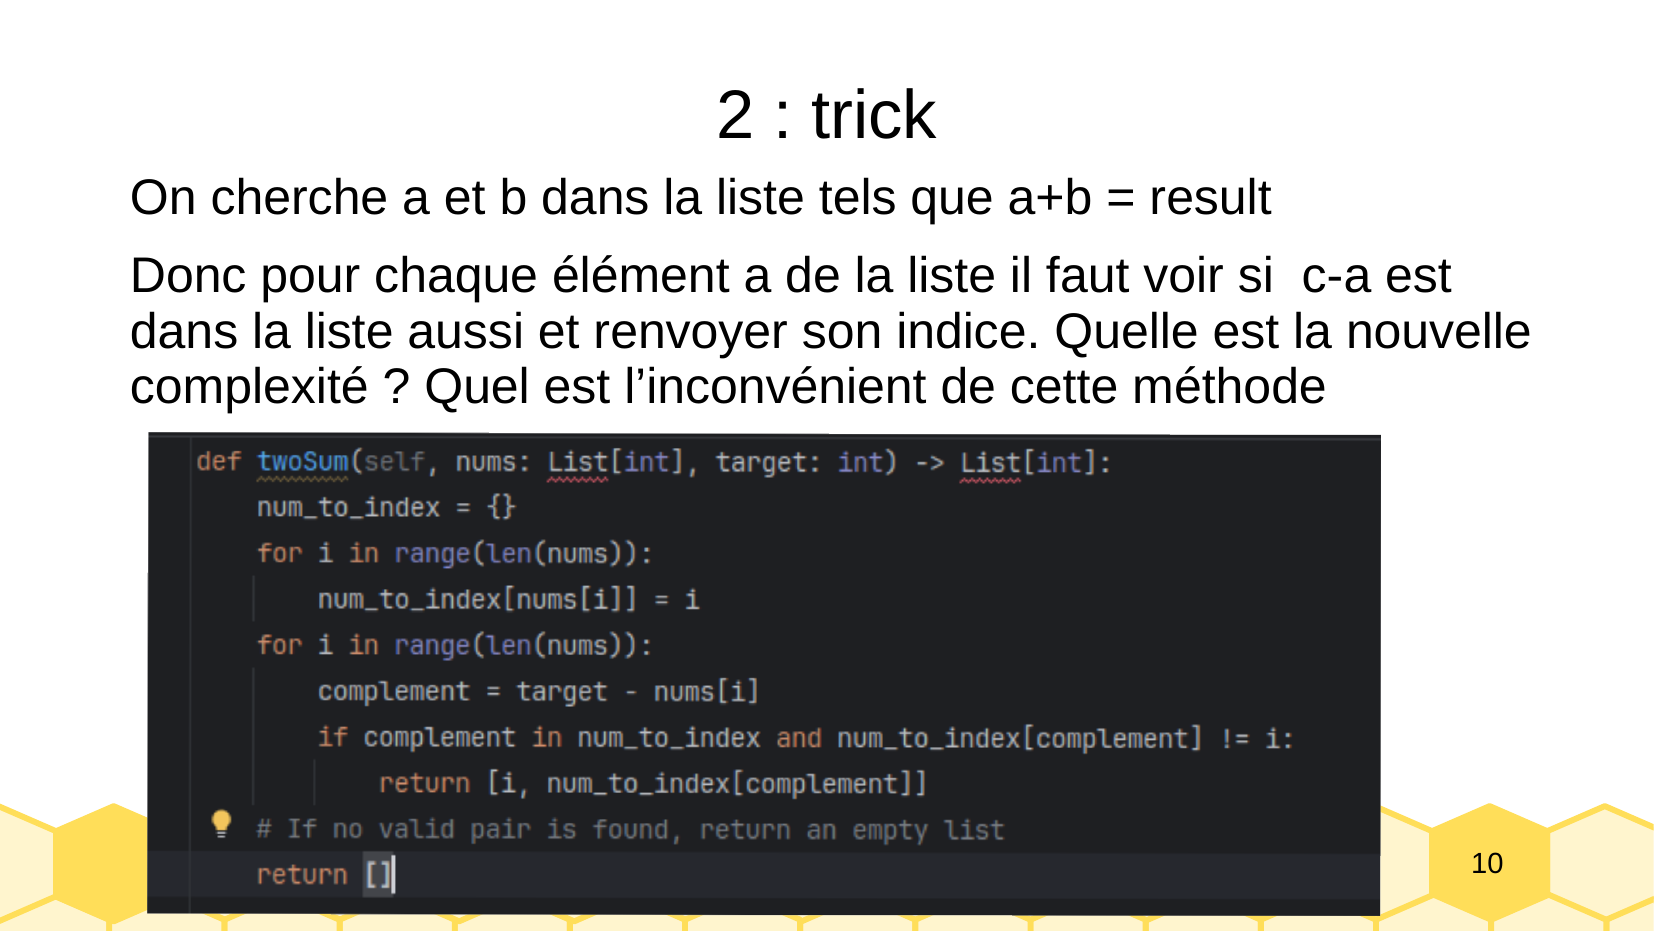

# 2 : trick
On cherche a et b dans la liste tels que a+b = result
Donc pour chaque élément a de la liste il faut voir si c-a est dans la liste aussi et renvoyer son indice. Quelle est la nouvelle complexité ? Quel est l’inconvénient de cette méthode